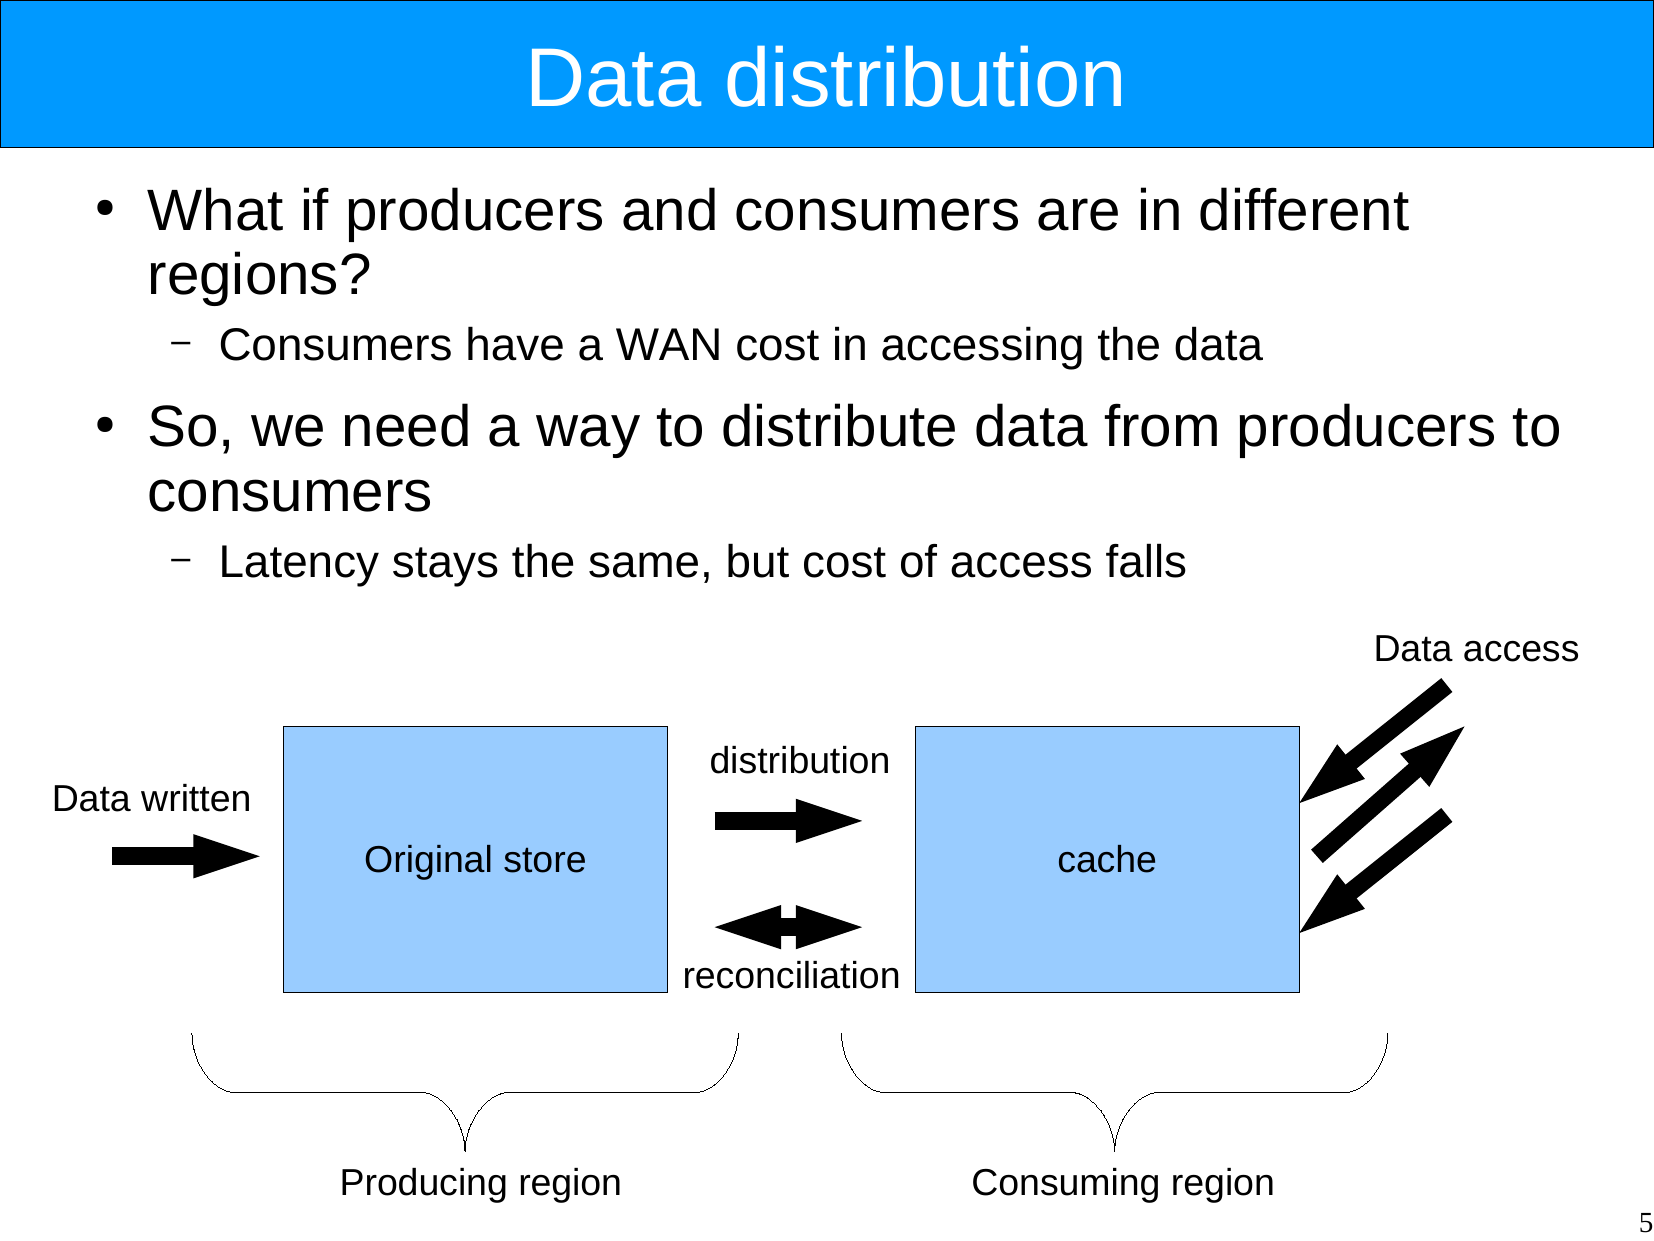

# Data distribution
What if producers and consumers are in different regions?
Consumers have a WAN cost in accessing the data
So, we need a way to distribute data from producers to consumers
Latency stays the same, but cost of access falls
Data access
Original store
cache
distribution
Data written
reconciliation
Producing region
Consuming region
5